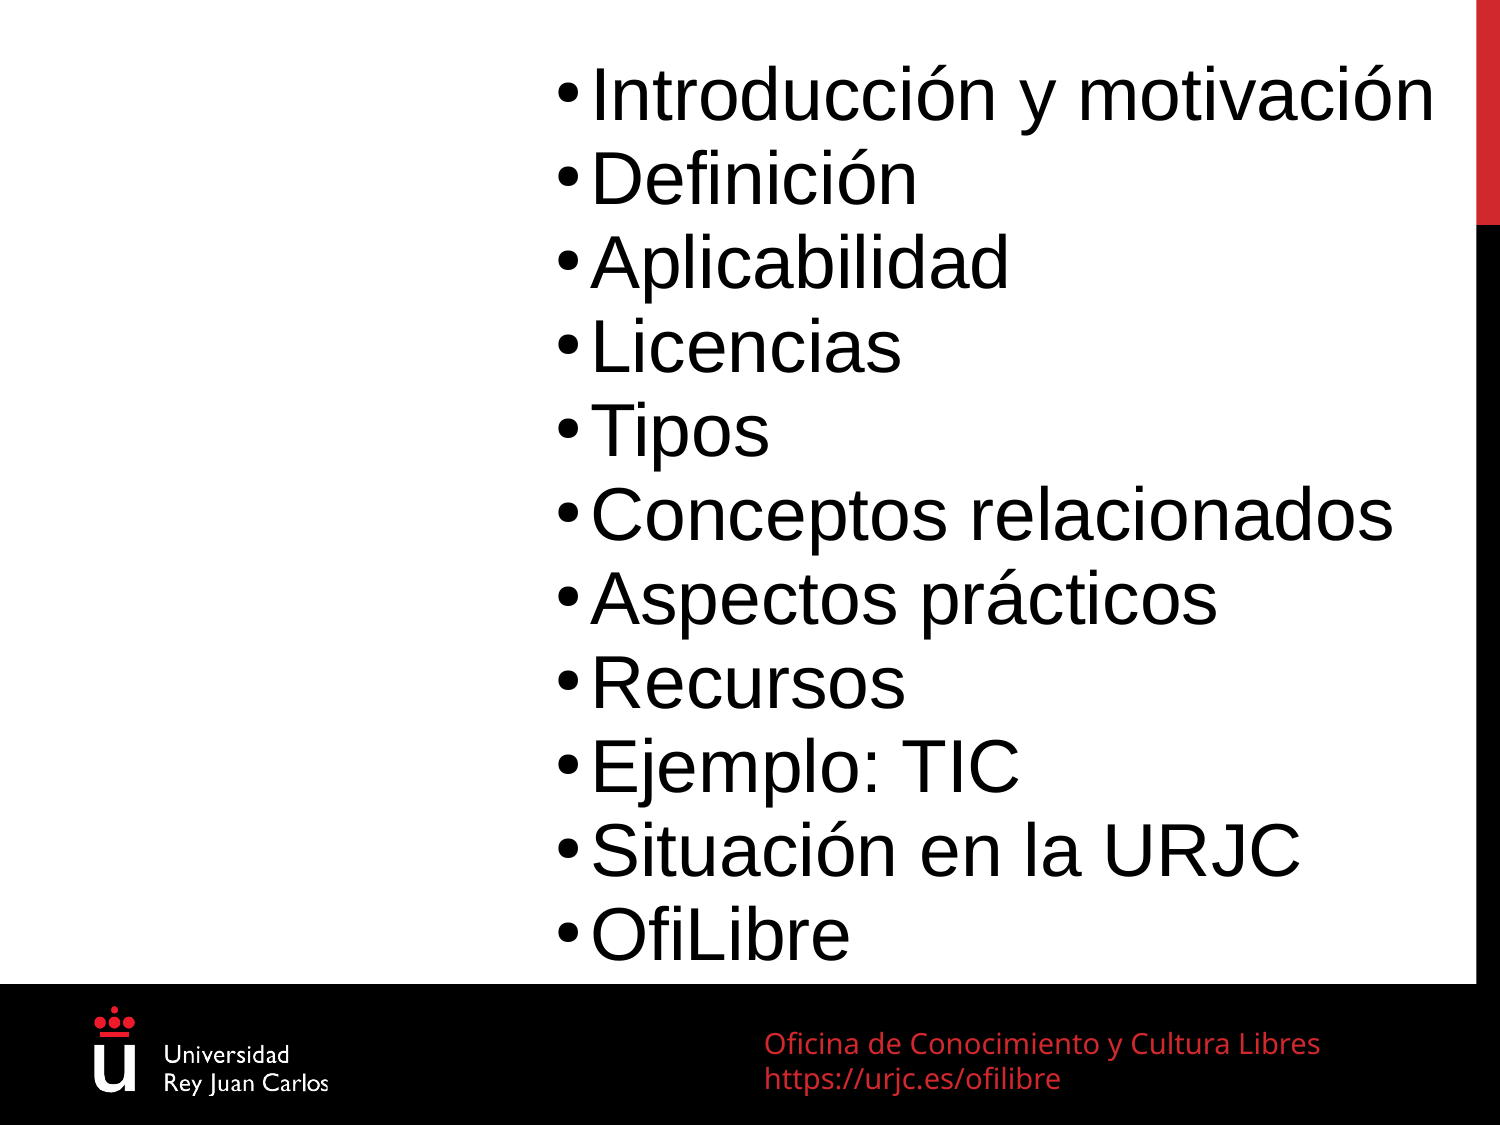

#
Introducción y motivación
Definición
Aplicabilidad
Licencias
Tipos
Conceptos relacionados
Aspectos prácticos
Recursos
Ejemplo: TIC
Situación en la URJC
OfiLibre
Oficina de Conocimiento y Cultura Libres
https://urjc.es/ofilibre